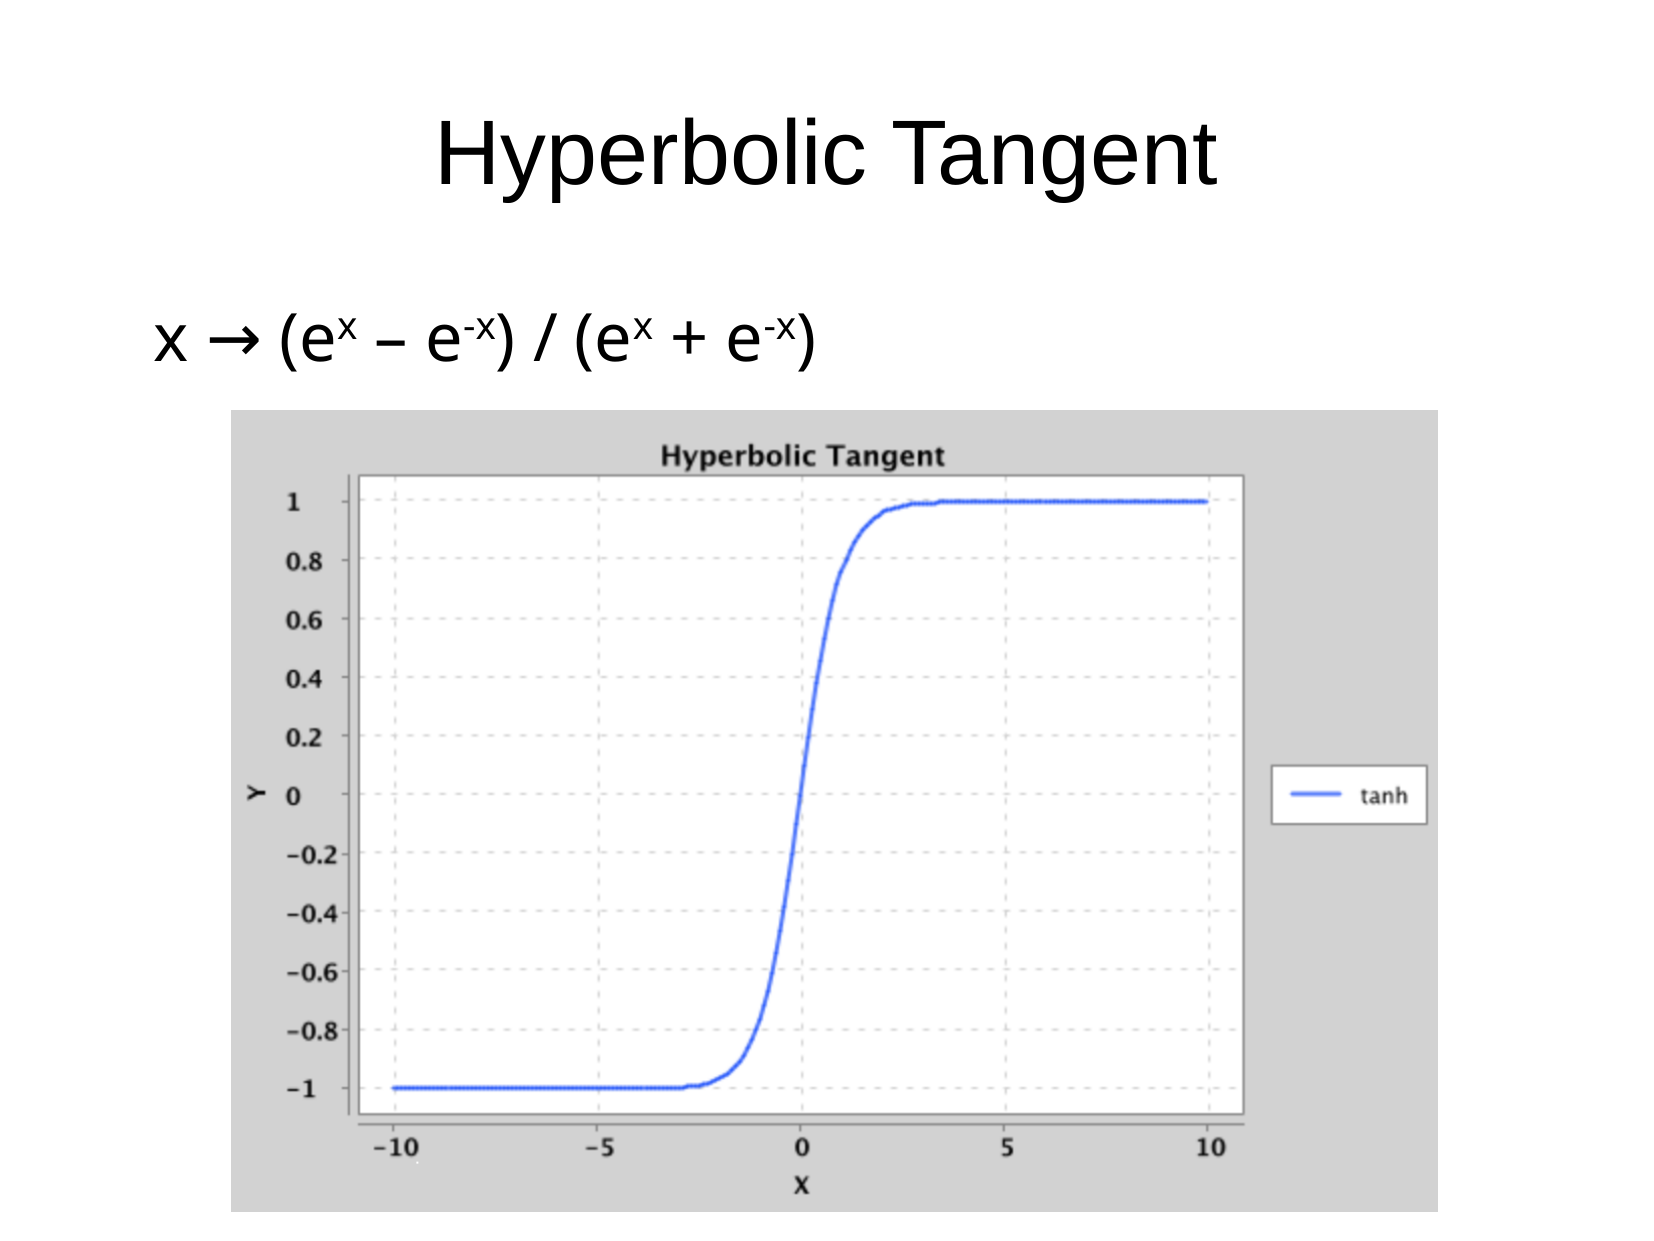

# Hyperbolic Tangent
x → (ex – e-x) / (ex + e-x)